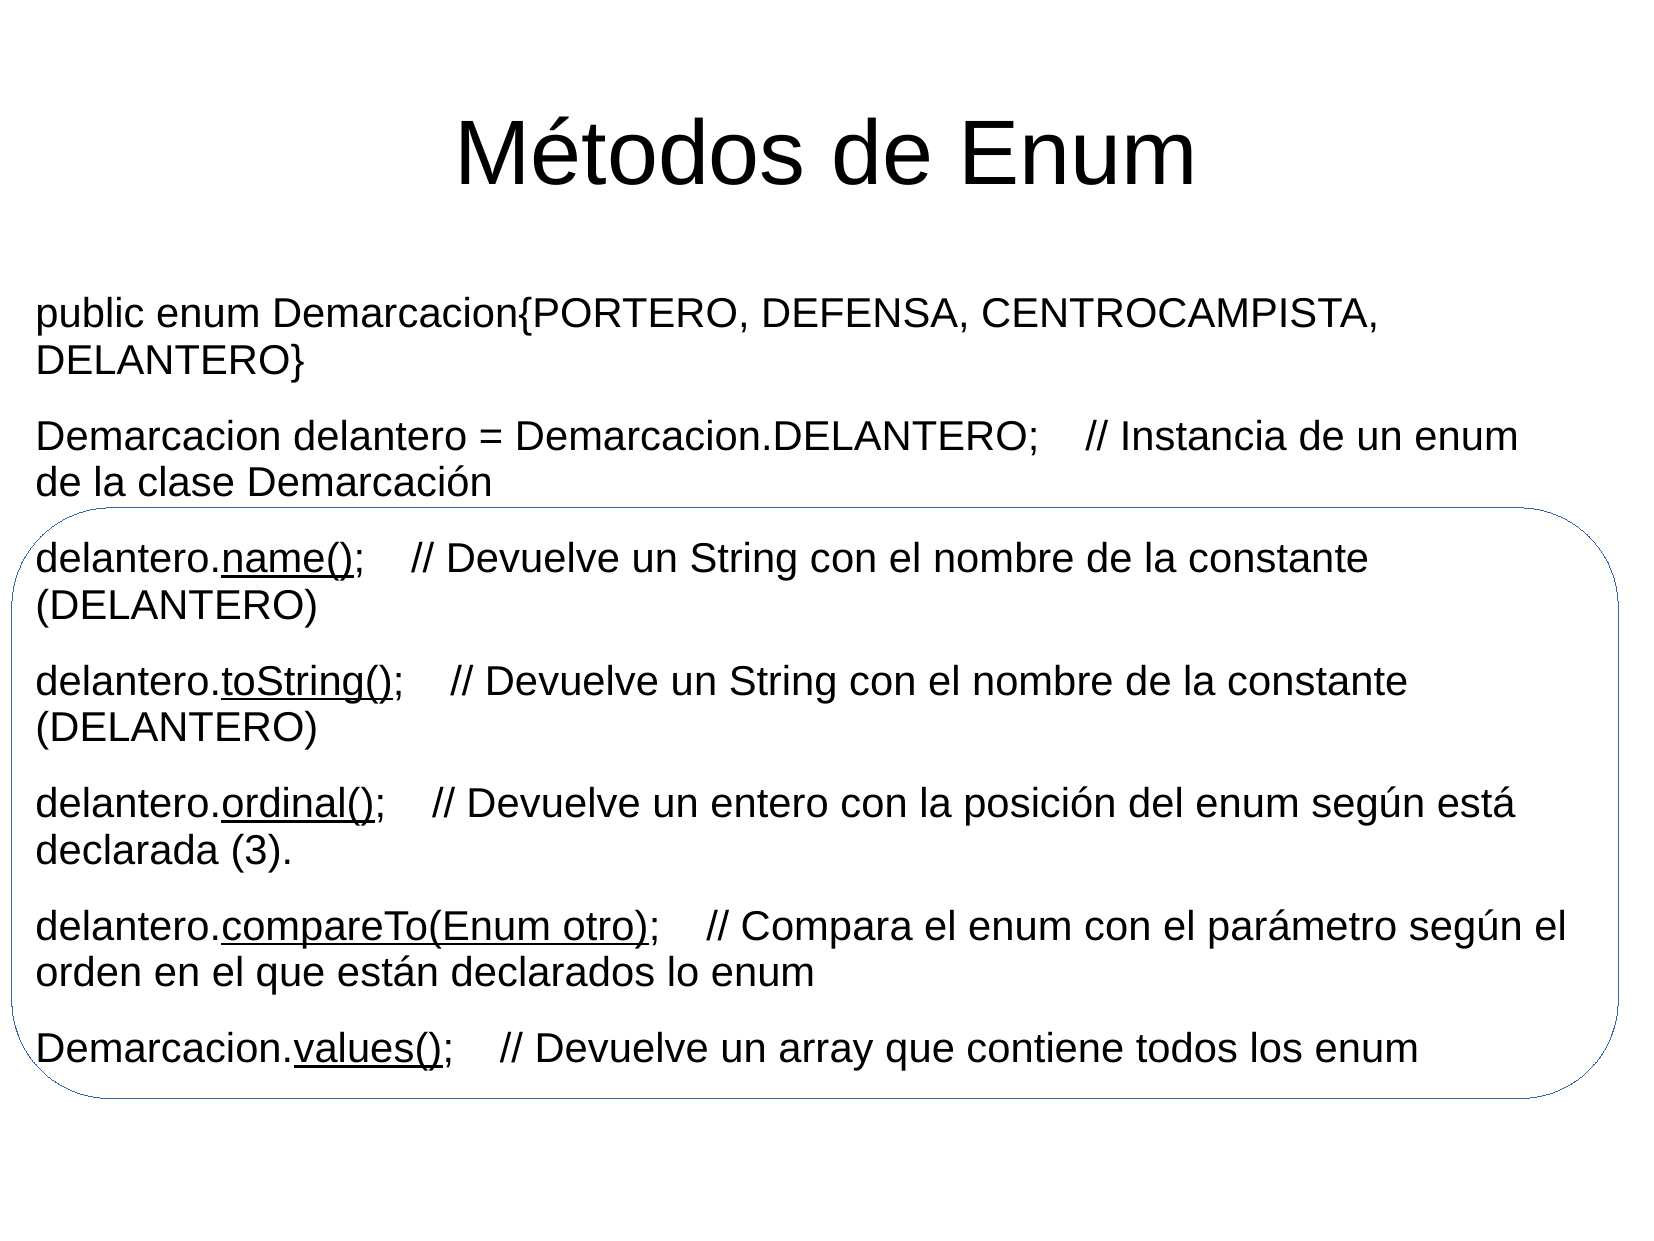

# Métodos de Enum
public enum Demarcacion{PORTERO, DEFENSA, CENTROCAMPISTA, DELANTERO}
Demarcacion delantero = Demarcacion.DELANTERO; // Instancia de un enum de la clase Demarcación
delantero.name(); // Devuelve un String con el nombre de la constante (DELANTERO)
delantero.toString(); // Devuelve un String con el nombre de la constante (DELANTERO)
delantero.ordinal(); // Devuelve un entero con la posición del enum según está declarada (3).
delantero.compareTo(Enum otro); // Compara el enum con el parámetro según el orden en el que están declarados lo enum
Demarcacion.values(); // Devuelve un array que contiene todos los enum